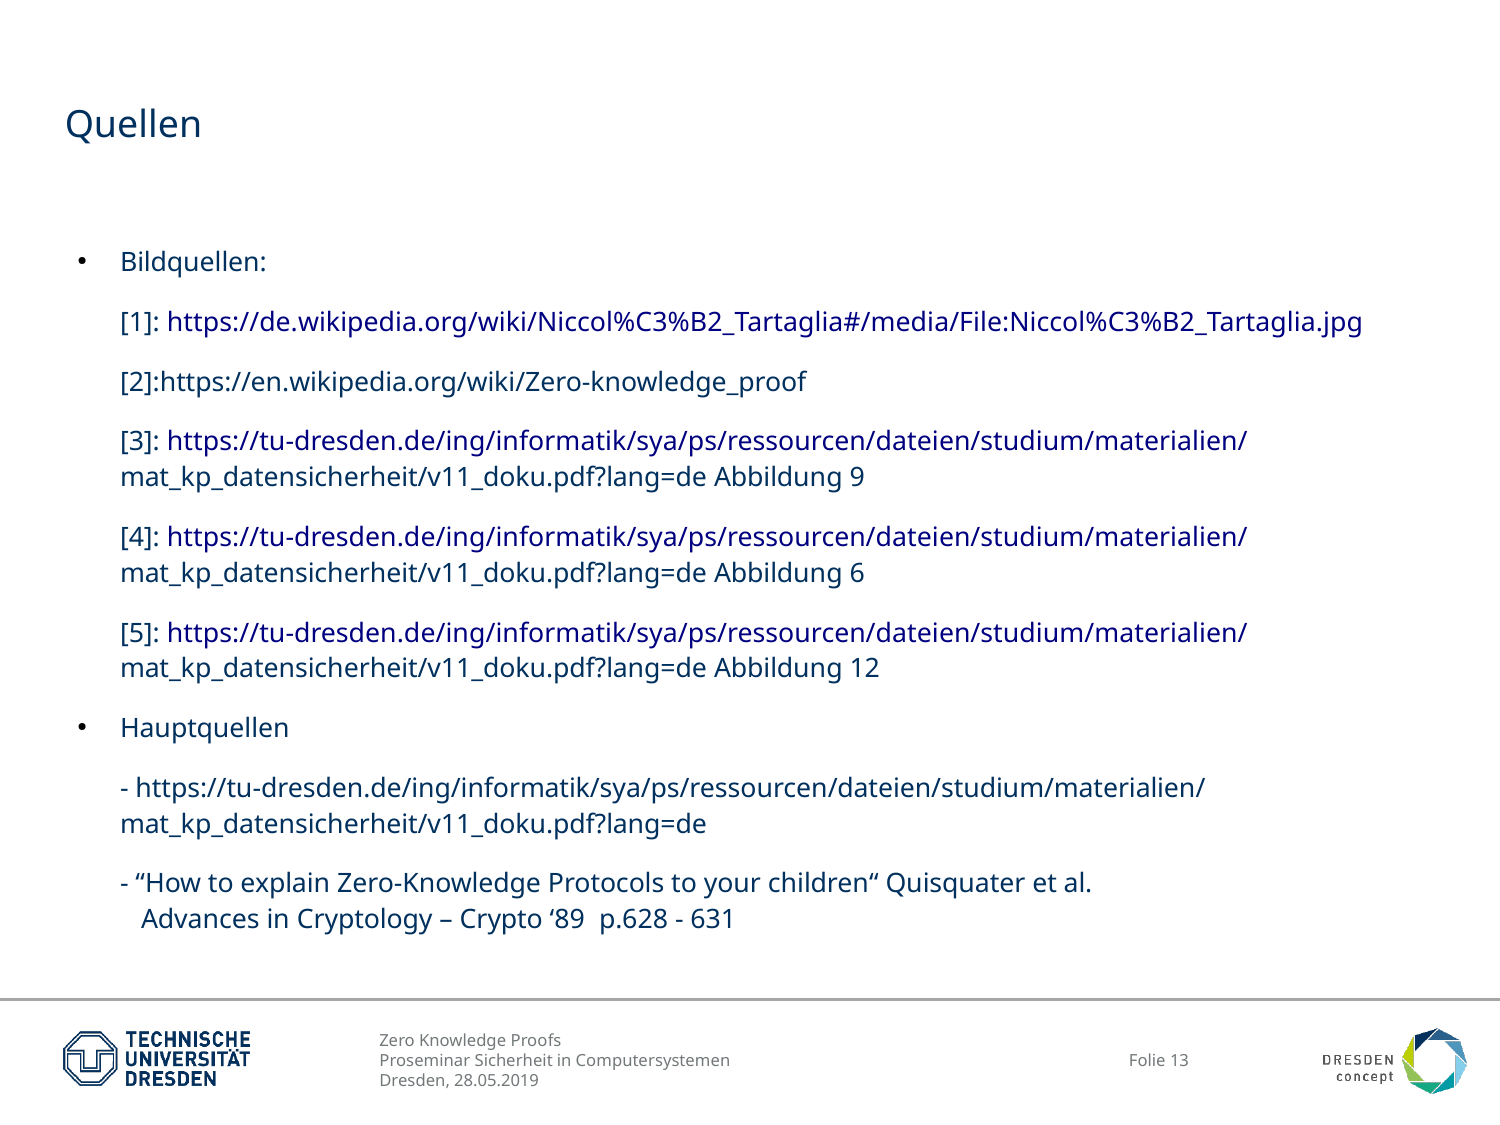

# Quellen
Bildquellen:
[1]: https://de.wikipedia.org/wiki/Niccol%C3%B2_Tartaglia#/media/File:Niccol%C3%B2_Tartaglia.jpg
[2]:https://en.wikipedia.org/wiki/Zero-knowledge_proof
[3]: https://tu-dresden.de/ing/informatik/sya/ps/ressourcen/dateien/studium/materialien/	mat_kp_datensicherheit/v11_doku.pdf?lang=de Abbildung 9
[4]: https://tu-dresden.de/ing/informatik/sya/ps/ressourcen/dateien/studium/materialien/	mat_kp_datensicherheit/v11_doku.pdf?lang=de Abbildung 6
[5]: https://tu-dresden.de/ing/informatik/sya/ps/ressourcen/dateien/studium/materialien/	mat_kp_datensicherheit/v11_doku.pdf?lang=de Abbildung 12
Hauptquellen
- https://tu-dresden.de/ing/informatik/sya/ps/ressourcen/dateien/studium/materialien/mat_kp_datensicherheit/v11_doku.pdf?lang=de
- “How to explain Zero-Knowledge Protocols to your children“ Quisquater et al.
 Advances in Cryptology – Crypto ‘89 p.628 - 631